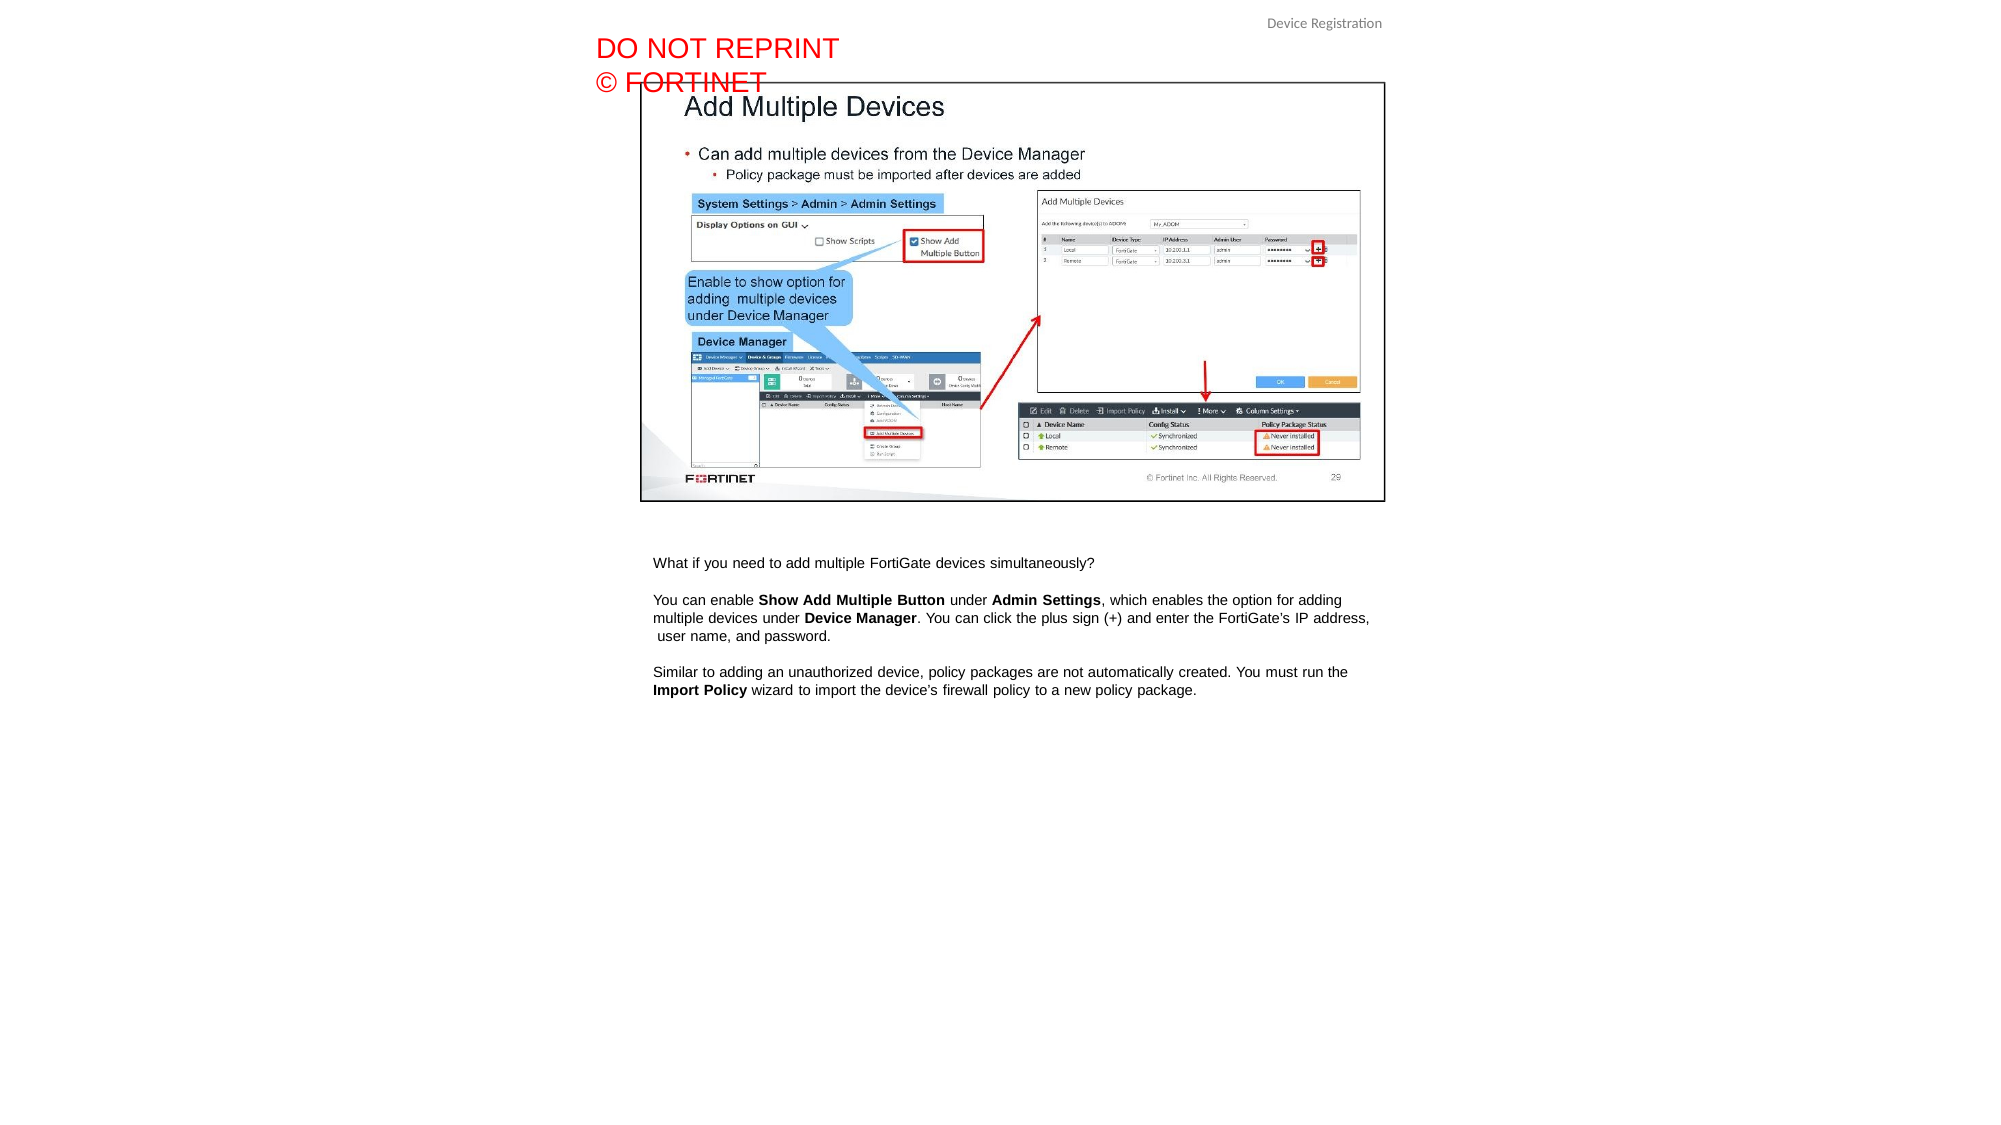

Device Registration
DO NOT REPRINT
© FORTINET
What if you need to add multiple FortiGate devices simultaneously?
You can enable Show Add Multiple Button under Admin Settings, which enables the option for adding multiple devices under Device Manager. You can click the plus sign (+) and enter the FortiGate’s IP address, user name, and password.
Similar to adding an unauthorized device, policy packages are not automatically created. You must run the
Import Policy wizard to import the device’s firewall policy to a new policy package.
FortiManager 6.2 Study Guide